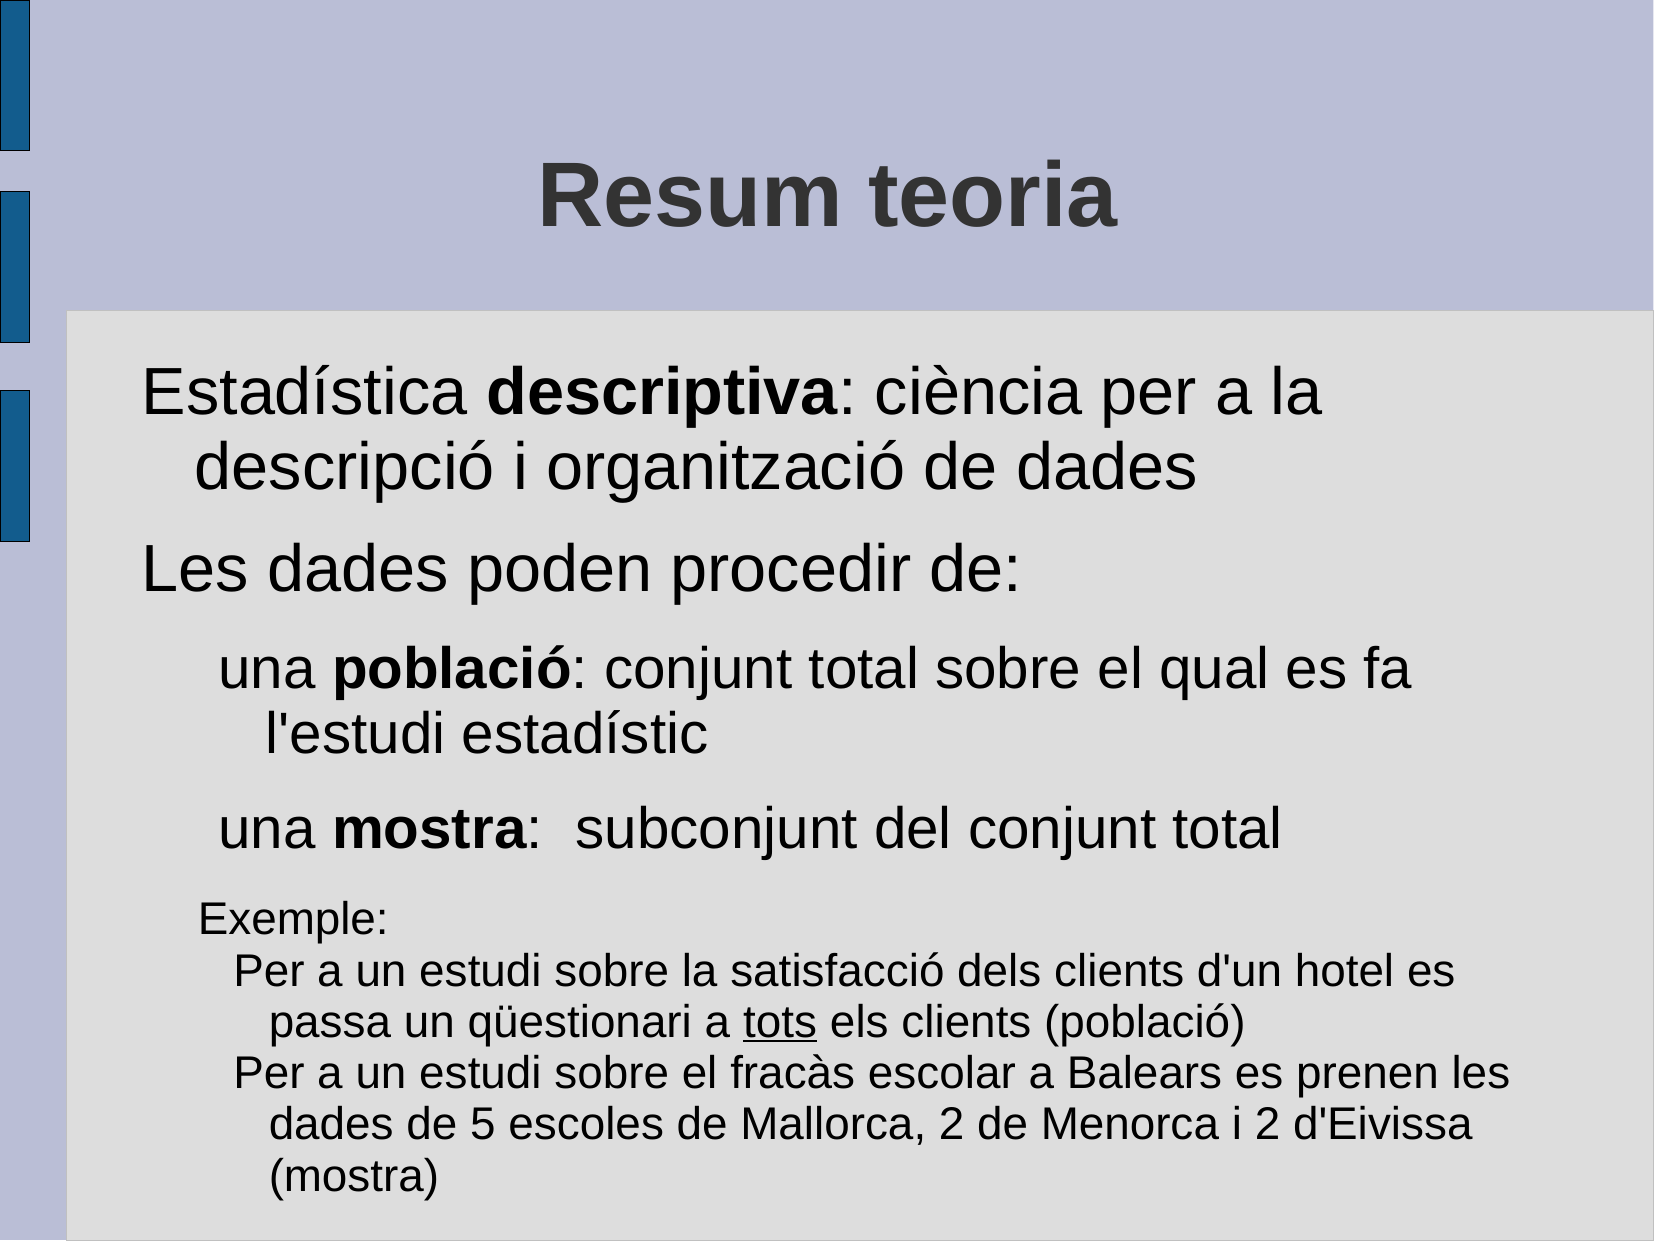

# Resum teoria
Estadística descriptiva: ciència per a la descripció i organització de dades
Les dades poden procedir de:
una població: conjunt total sobre el qual es fa l'estudi estadístic
una mostra: subconjunt del conjunt total
Exemple:
Per a un estudi sobre la satisfacció dels clients d'un hotel es passa un qüestionari a tots els clients (població)
Per a un estudi sobre el fracàs escolar a Balears es prenen les dades de 5 escoles de Mallorca, 2 de Menorca i 2 d'Eivissa (mostra)